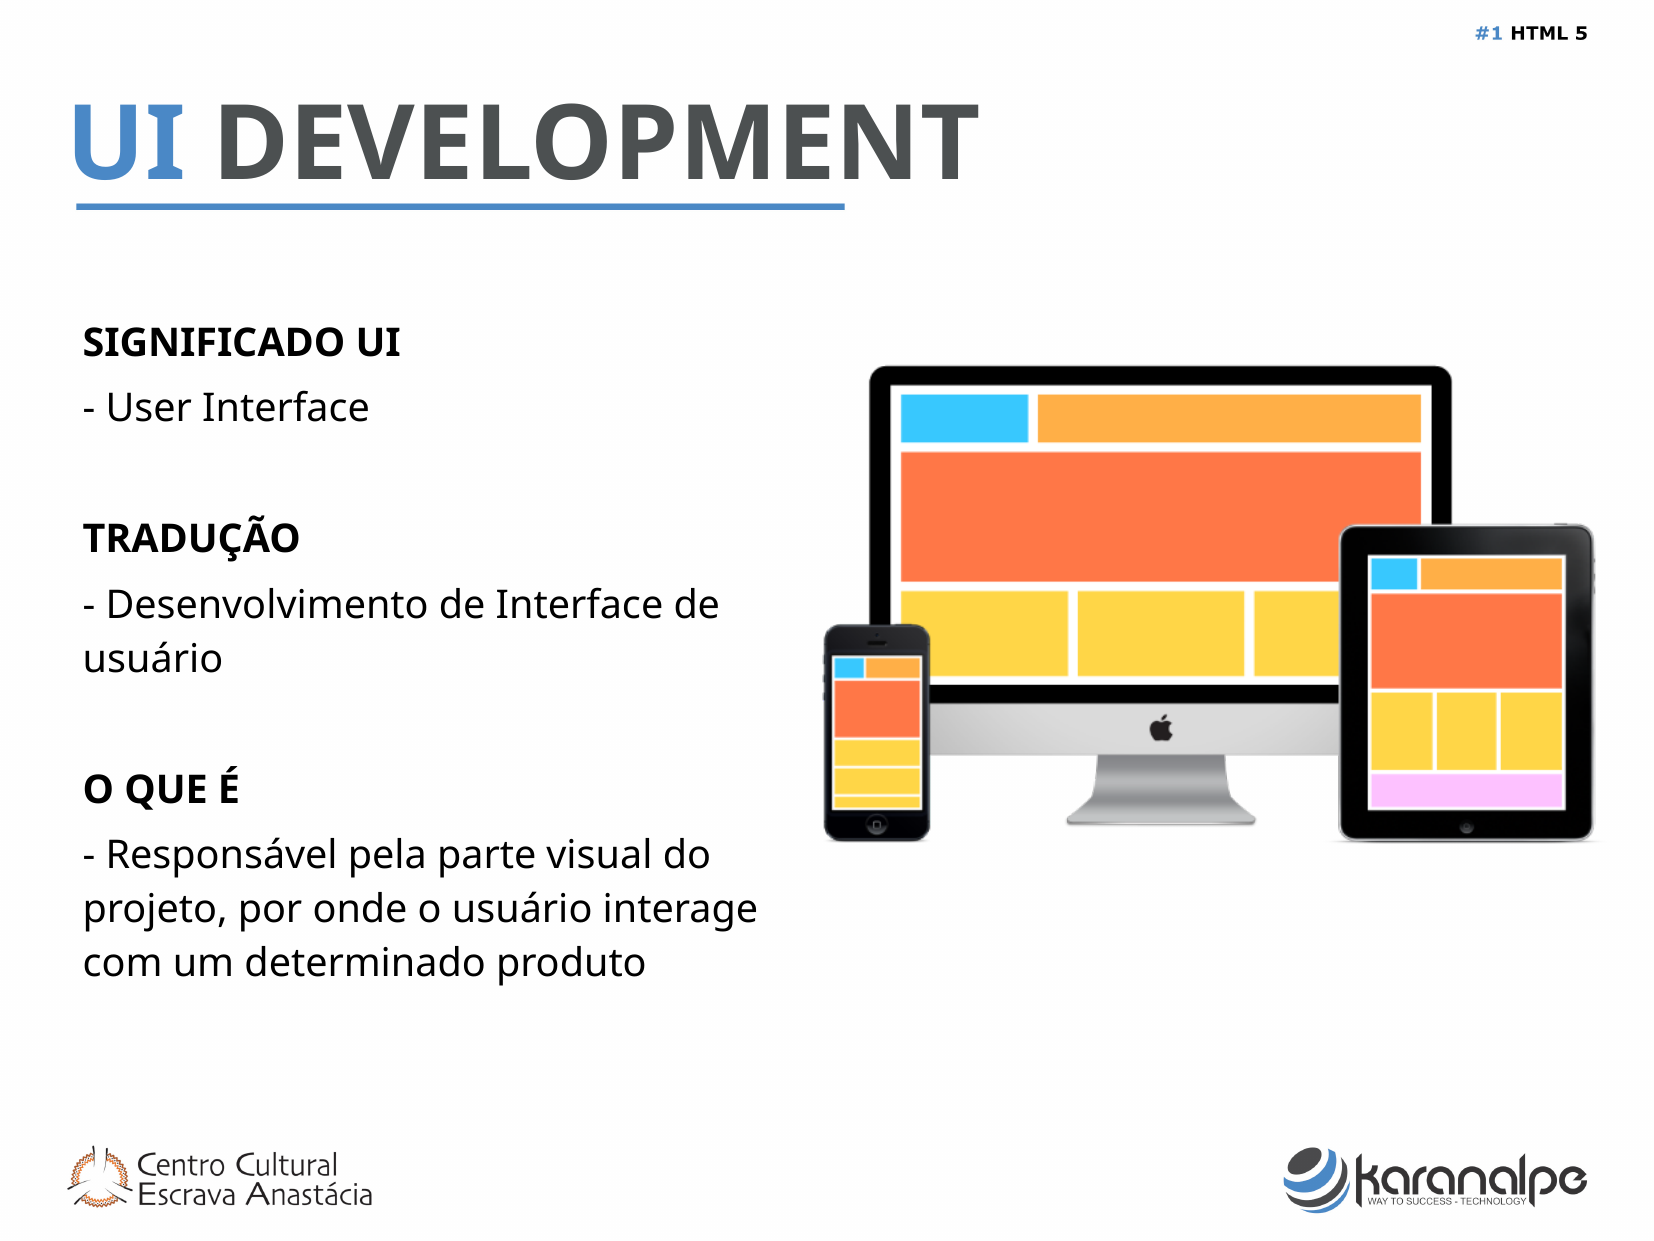

UI DEVELOPMENT
# SIGNIFICADO UI
- User Interface
TRADUÇÃO
- Desenvolvimento de Interface de usuário
O QUE É
- Responsável pela parte visual do projeto, por onde o usuário interage com um determinado produto